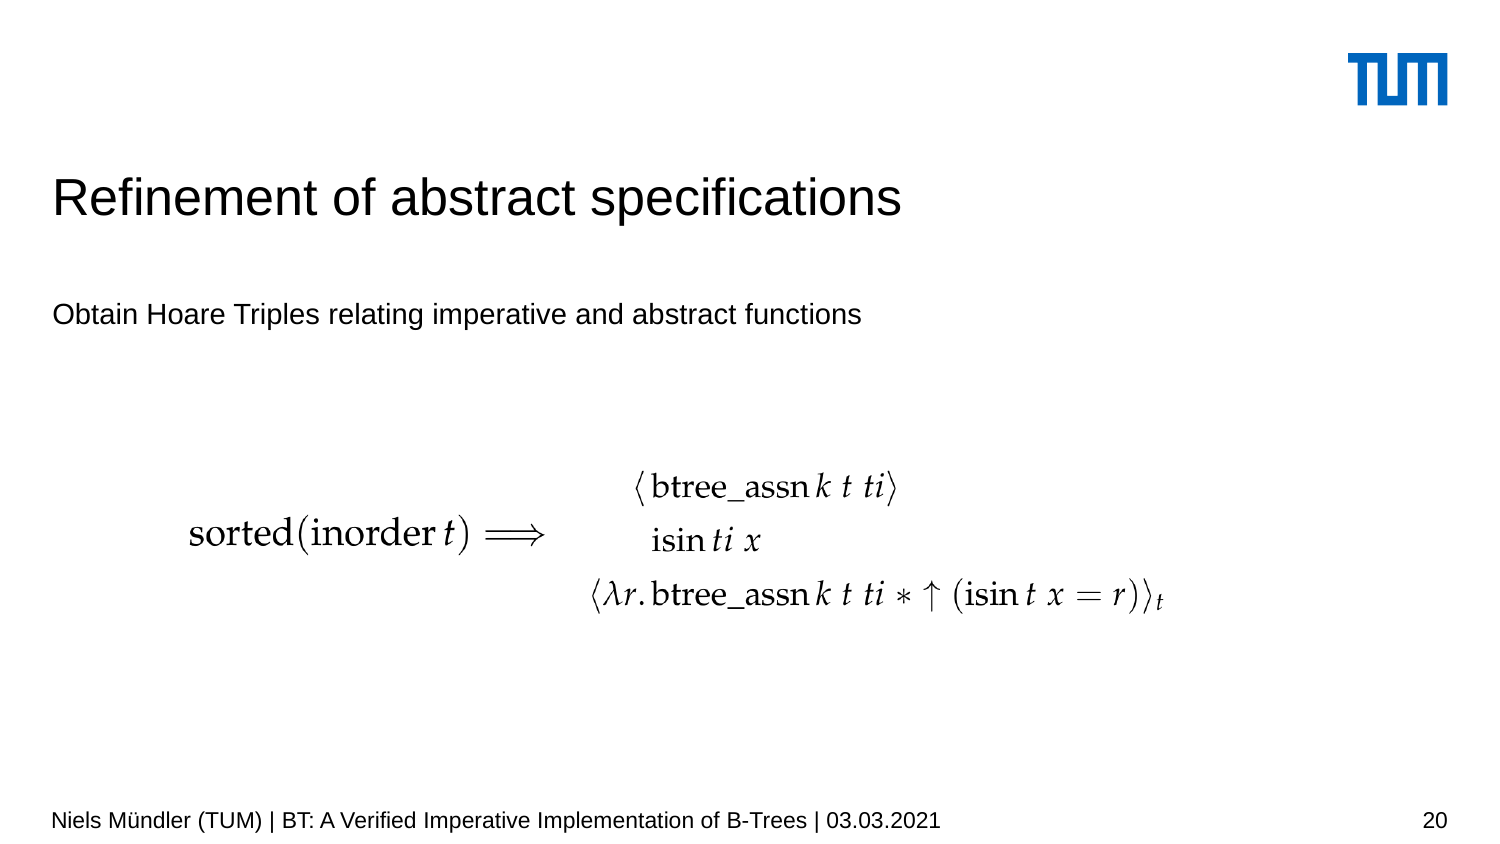

# Refinement of abstract specifications
Obtain Hoare Triples relating imperative and abstract functions
Niels Mündler (TUM) | BT: A Verified Imperative Implementation of B-Trees
20